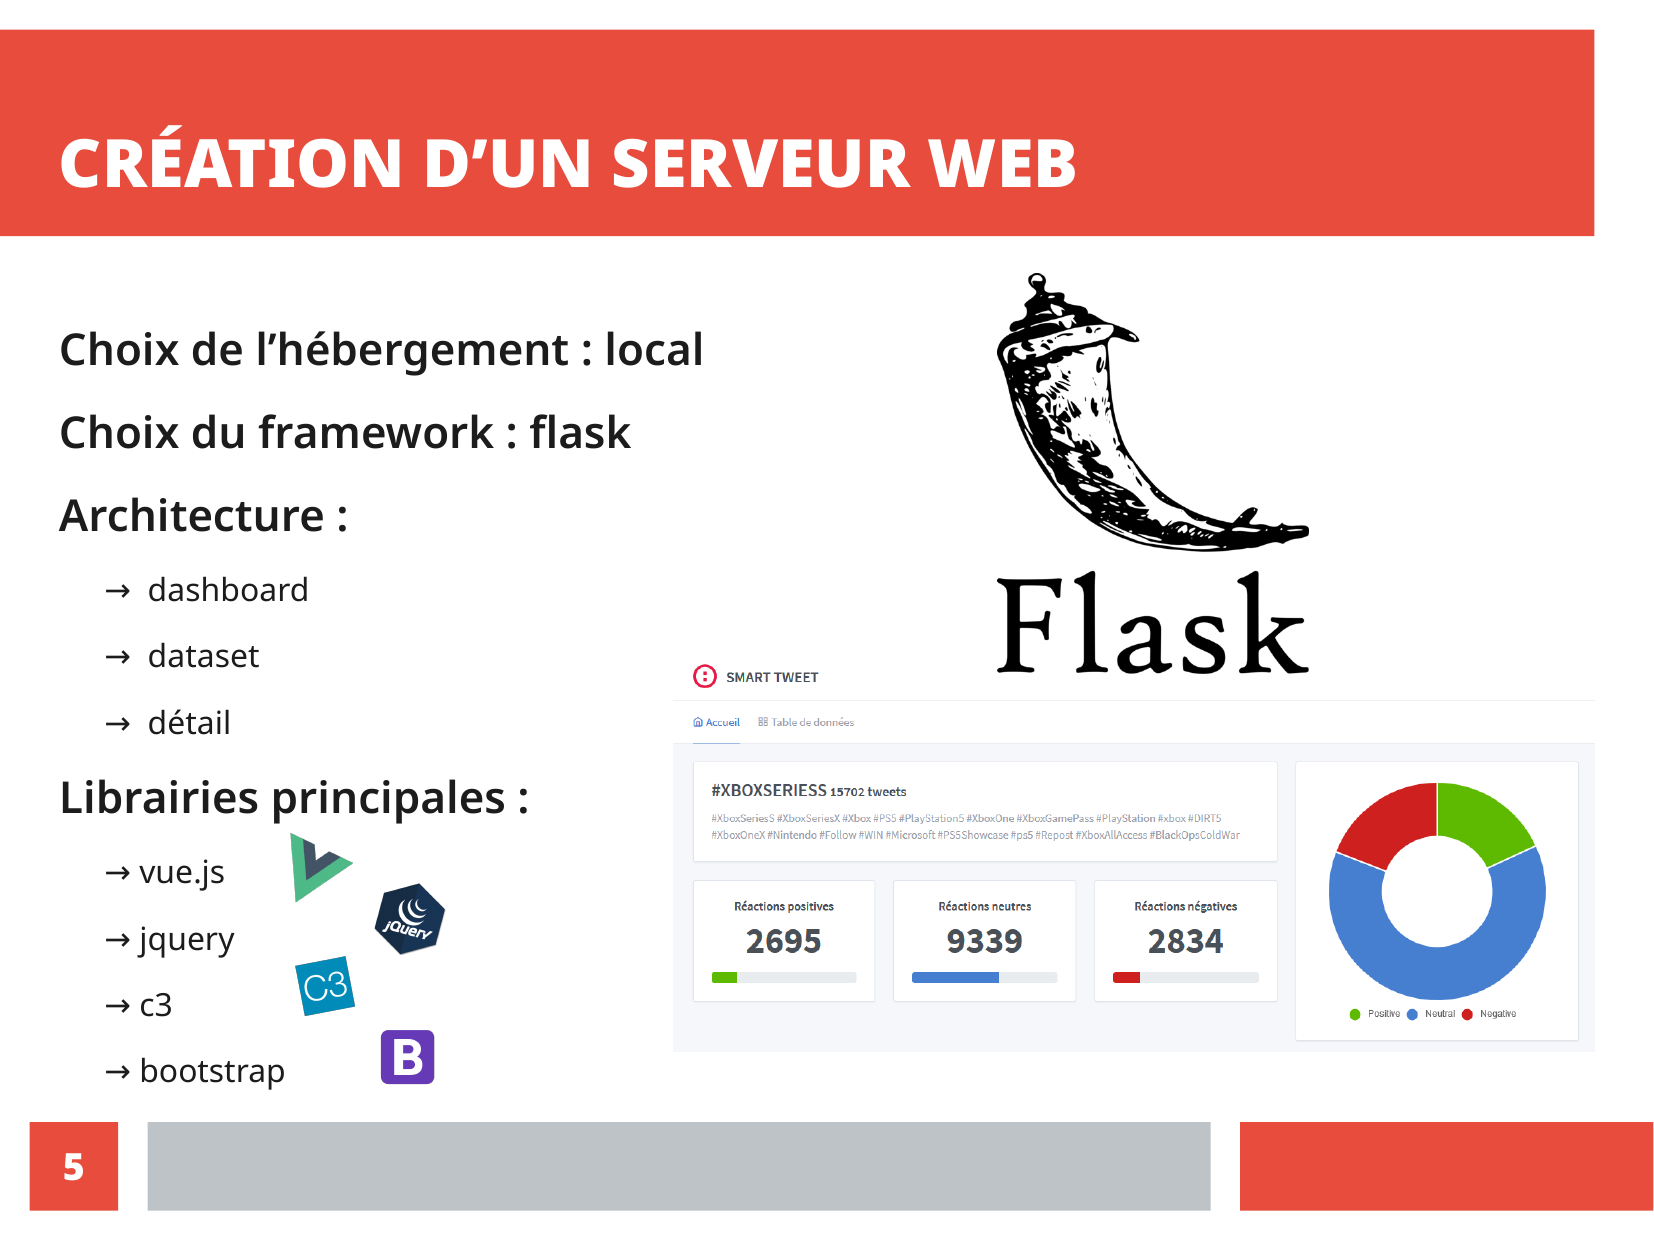

# CRÉATION D’UN SERVEUR WEB
Choix de l’hébergement : local
Choix du framework : flask
Architecture :
→ dashboard
→ dataset
→ détail
Librairies principales :
→ vue.js
→ jquery
→ c3
→ bootstrap
5